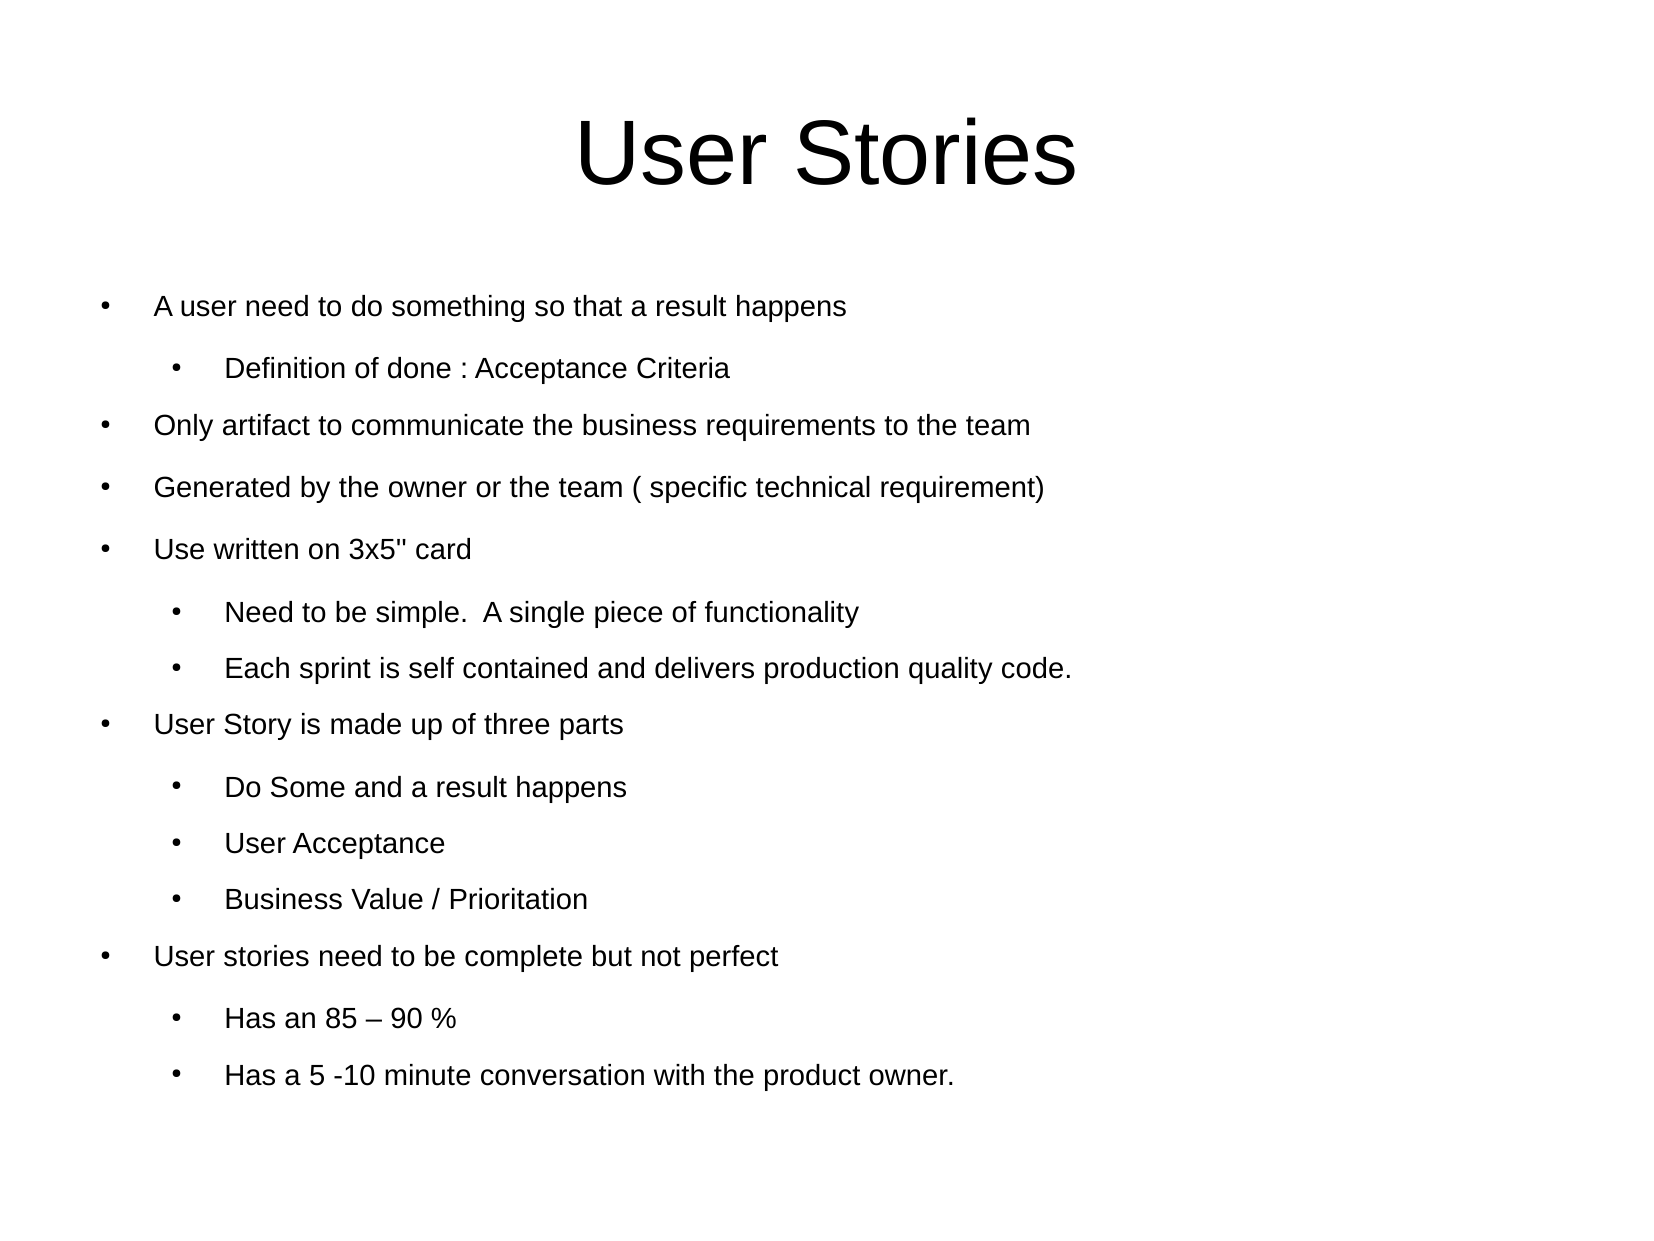

# User Stories
A user need to do something so that a result happens
Definition of done : Acceptance Criteria
Only artifact to communicate the business requirements to the team
Generated by the owner or the team ( specific technical requirement)
Use written on 3x5'' card
Need to be simple. A single piece of functionality
Each sprint is self contained and delivers production quality code.
User Story is made up of three parts
Do Some and a result happens
User Acceptance
Business Value / Prioritation
User stories need to be complete but not perfect
Has an 85 – 90 %
Has a 5 -10 minute conversation with the product owner.